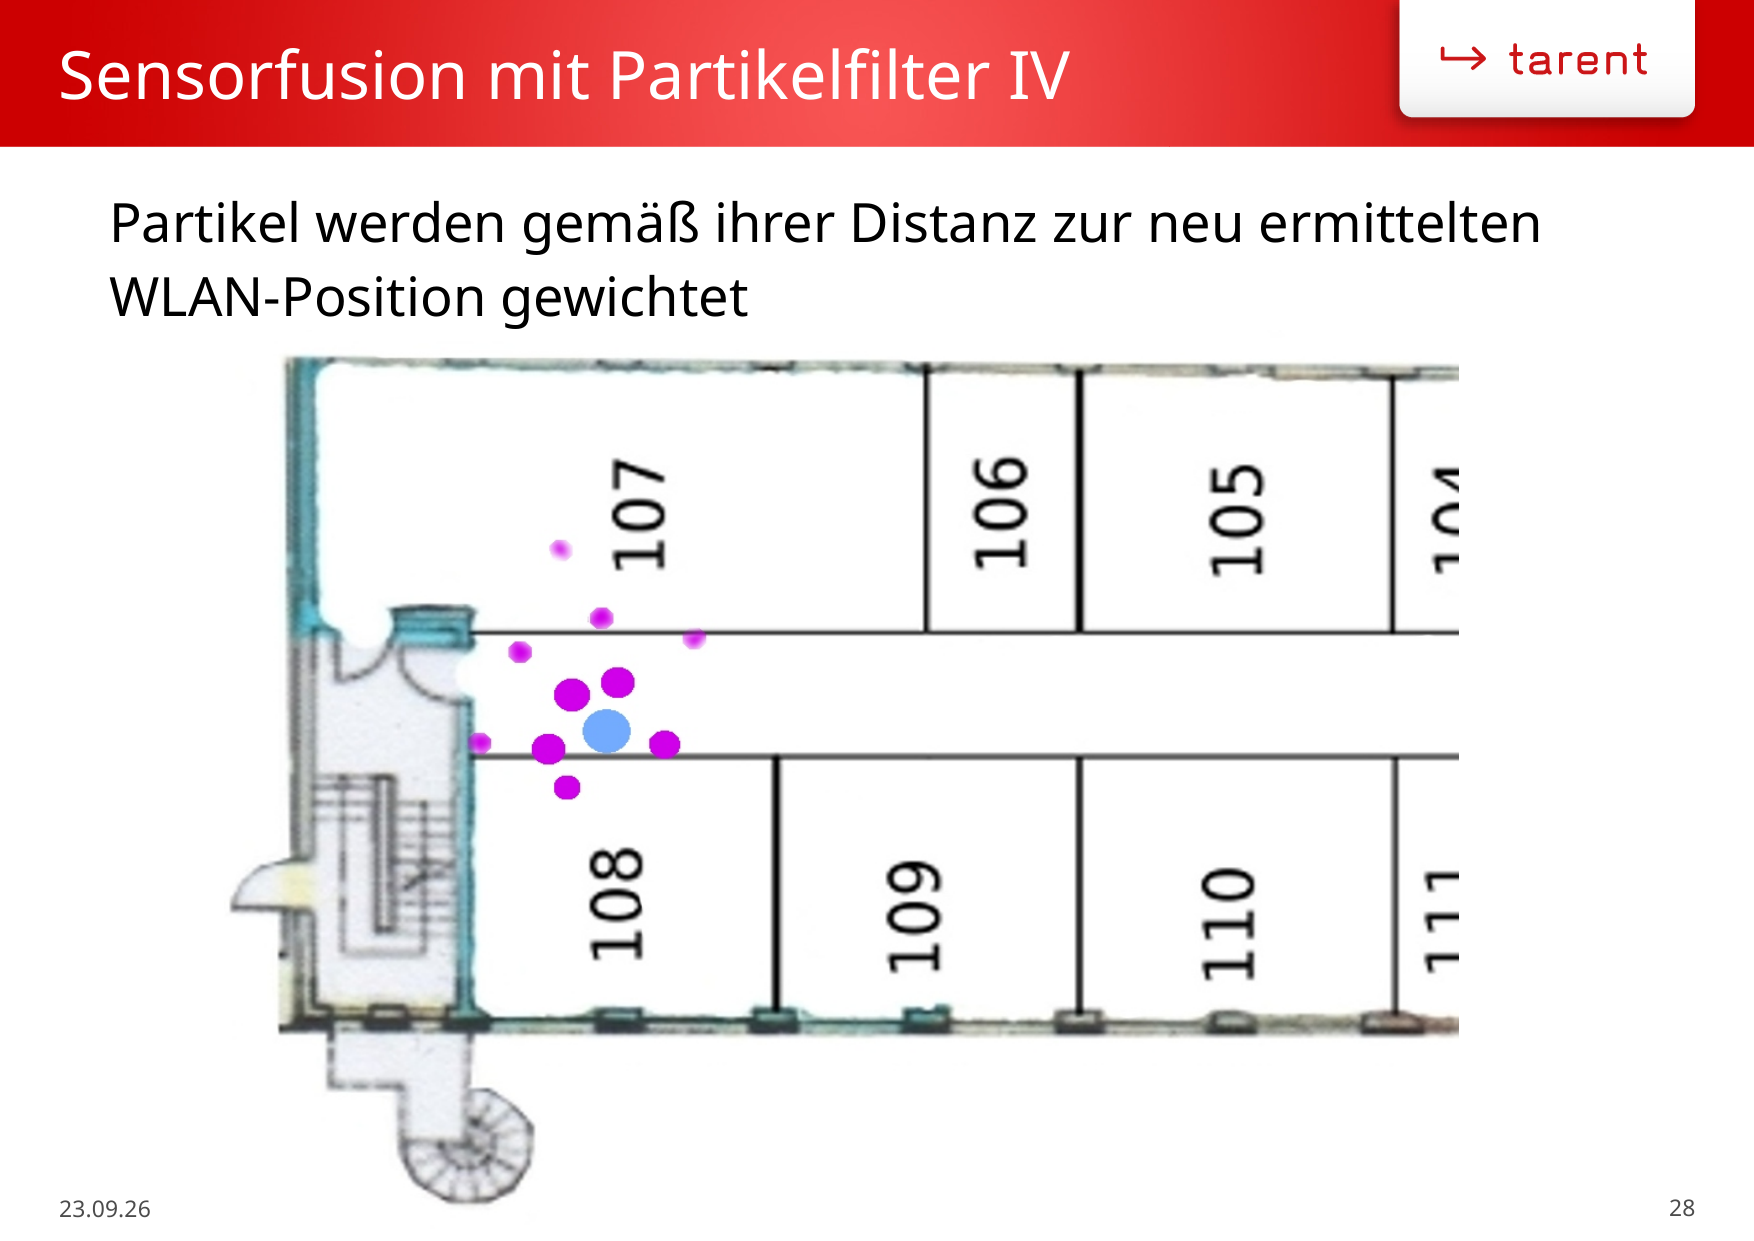

# Sensorfusion mit Partikelfilter IV
Partikel werden gemäß ihrer Distanz zur neu ermittelten WLAN-Position gewichtet